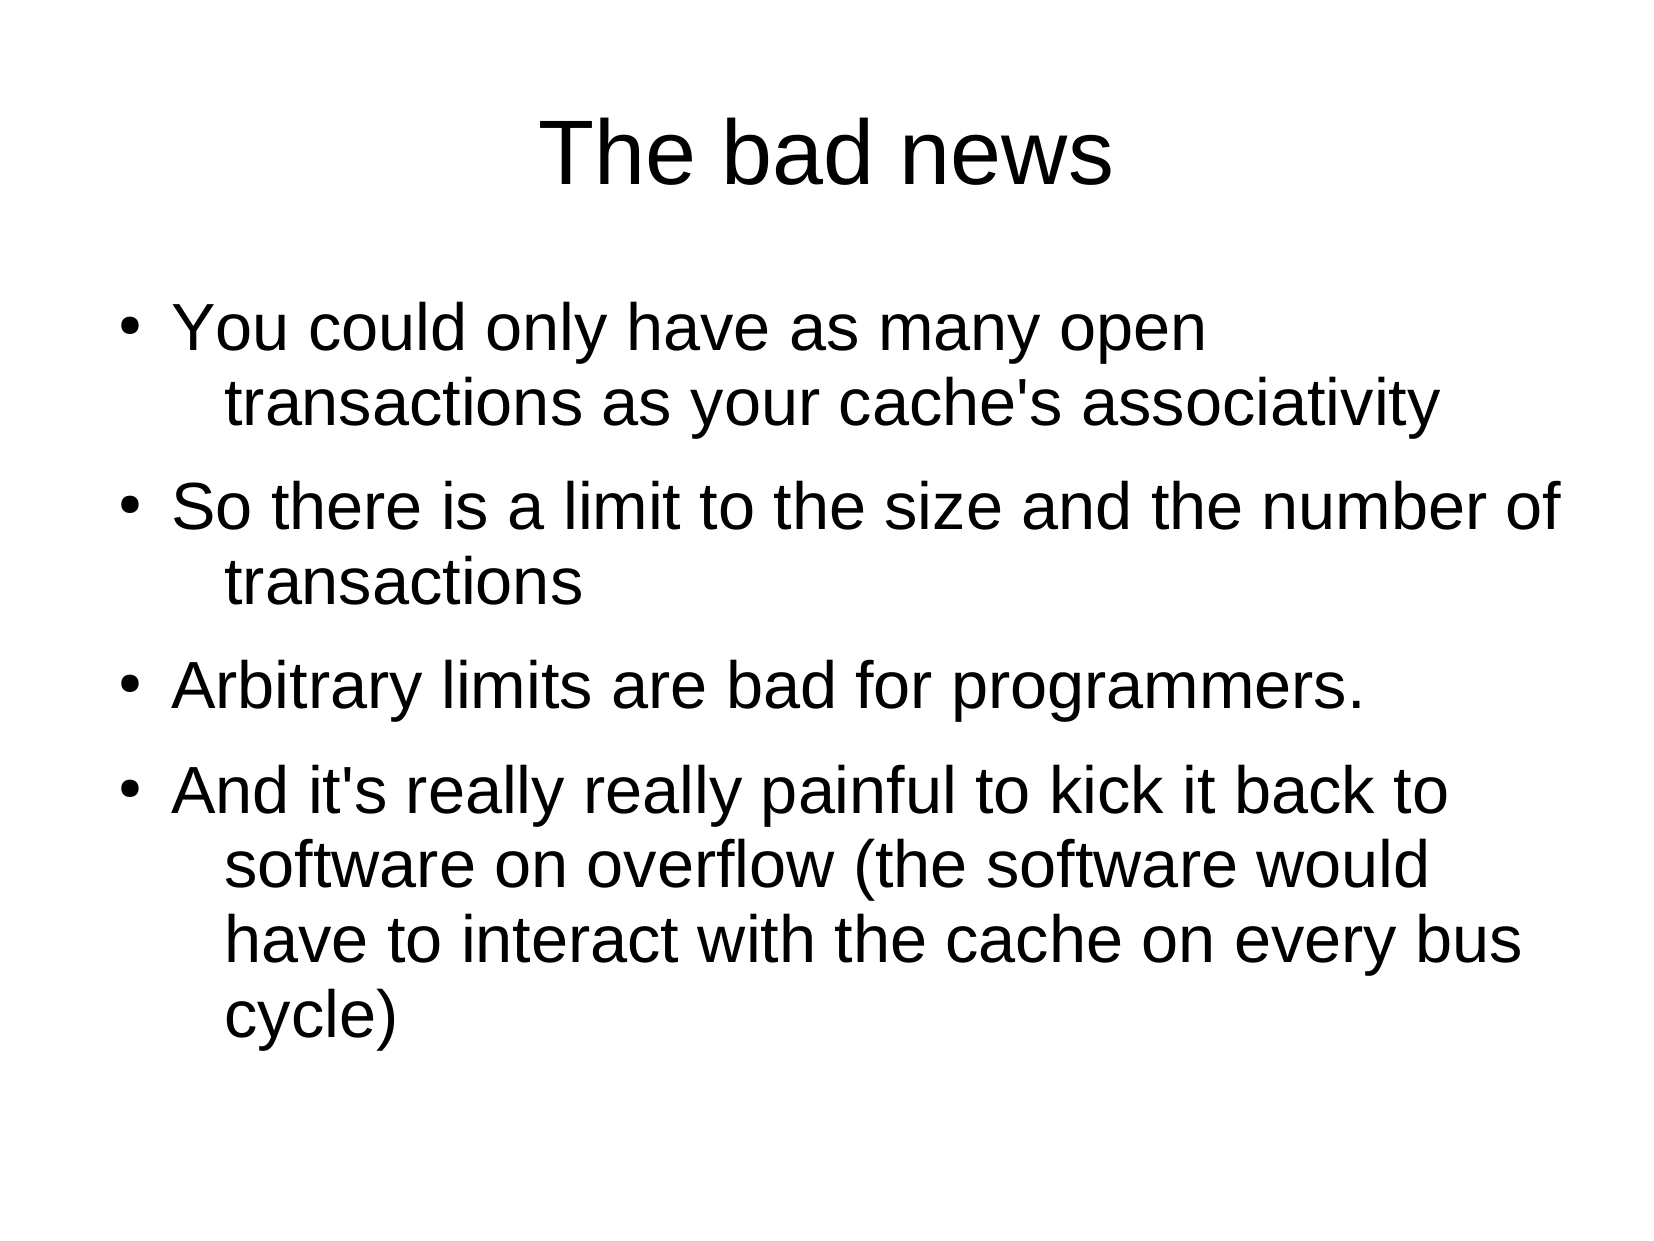

# The bad news
You could only have as many open transactions as your cache's associativity
So there is a limit to the size and the number of transactions
Arbitrary limits are bad for programmers.
And it's really really painful to kick it back to software on overflow (the software would have to interact with the cache on every bus cycle)